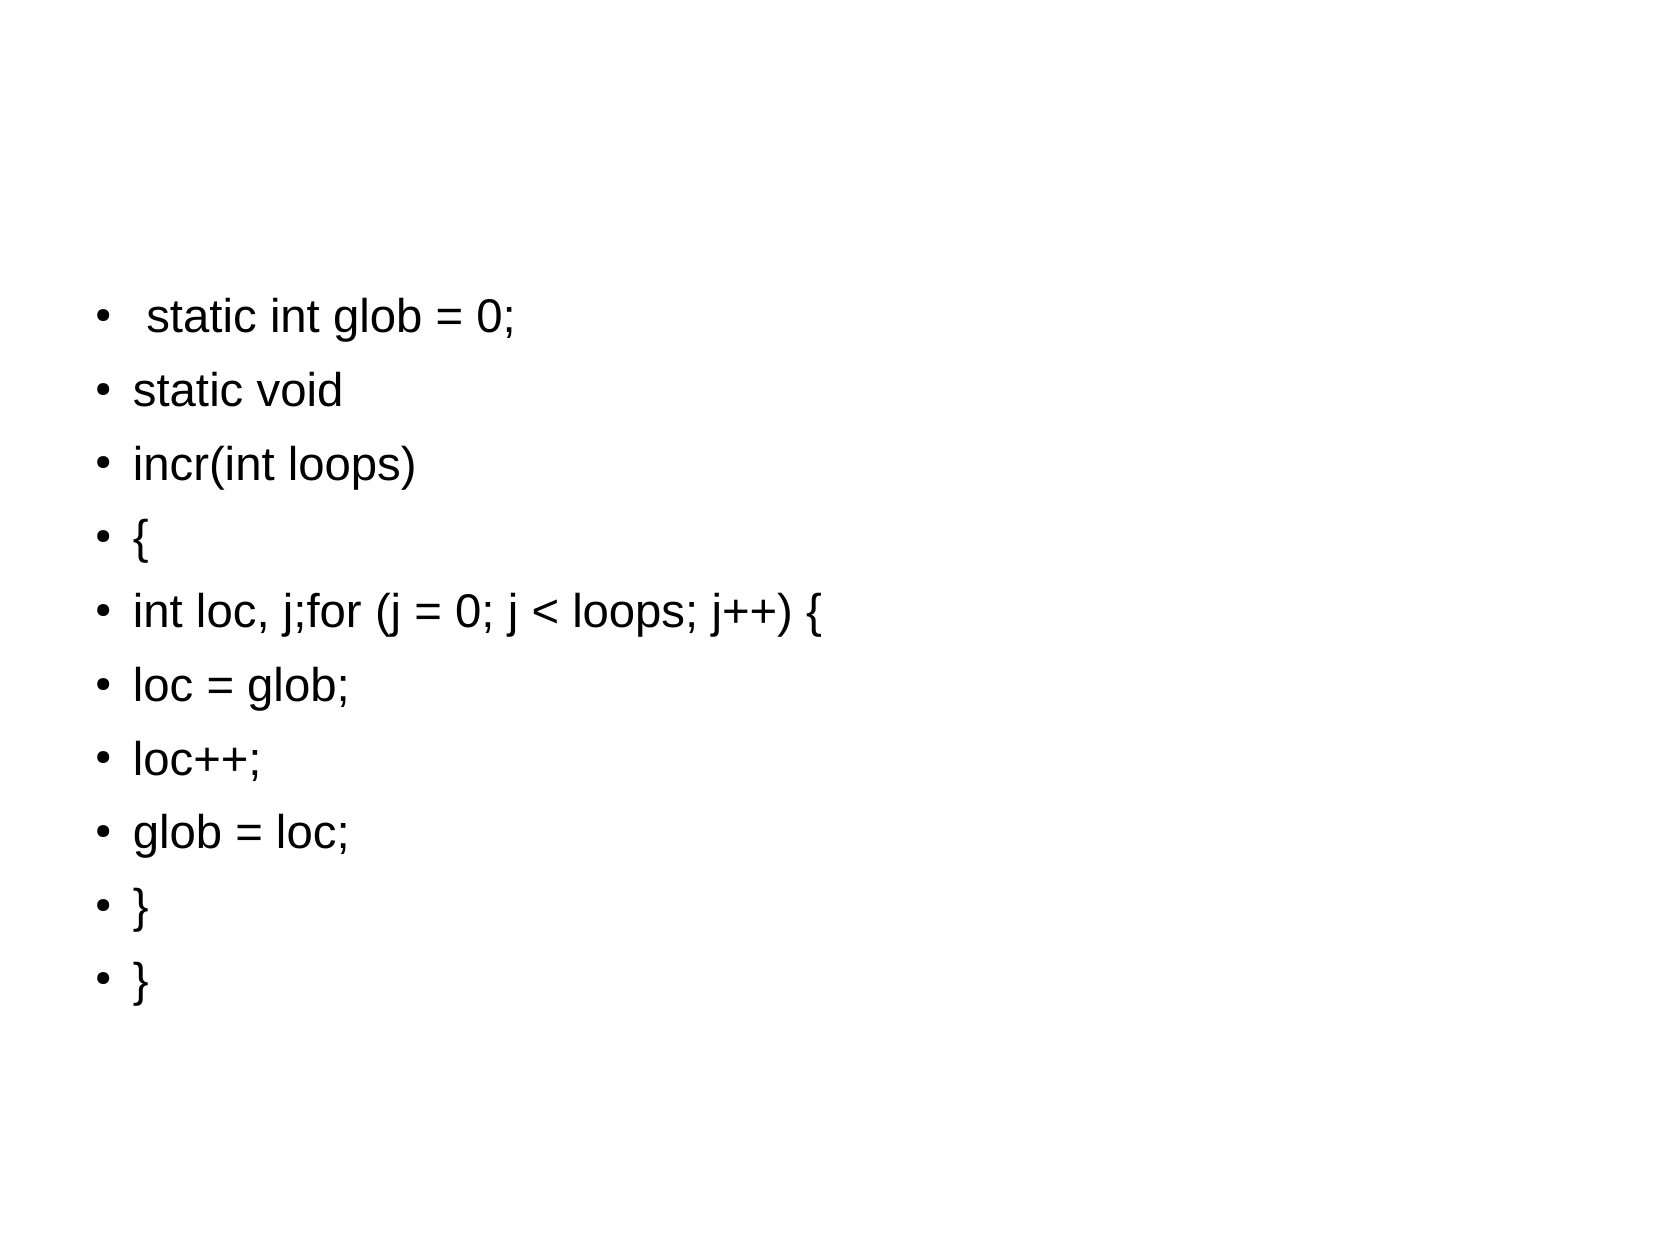

#
 static int glob = 0;
static void
incr(int loops)
{
int loc, j;for (j = 0; j < loops; j++) {
loc = glob;
loc++;
glob = loc;
}
}